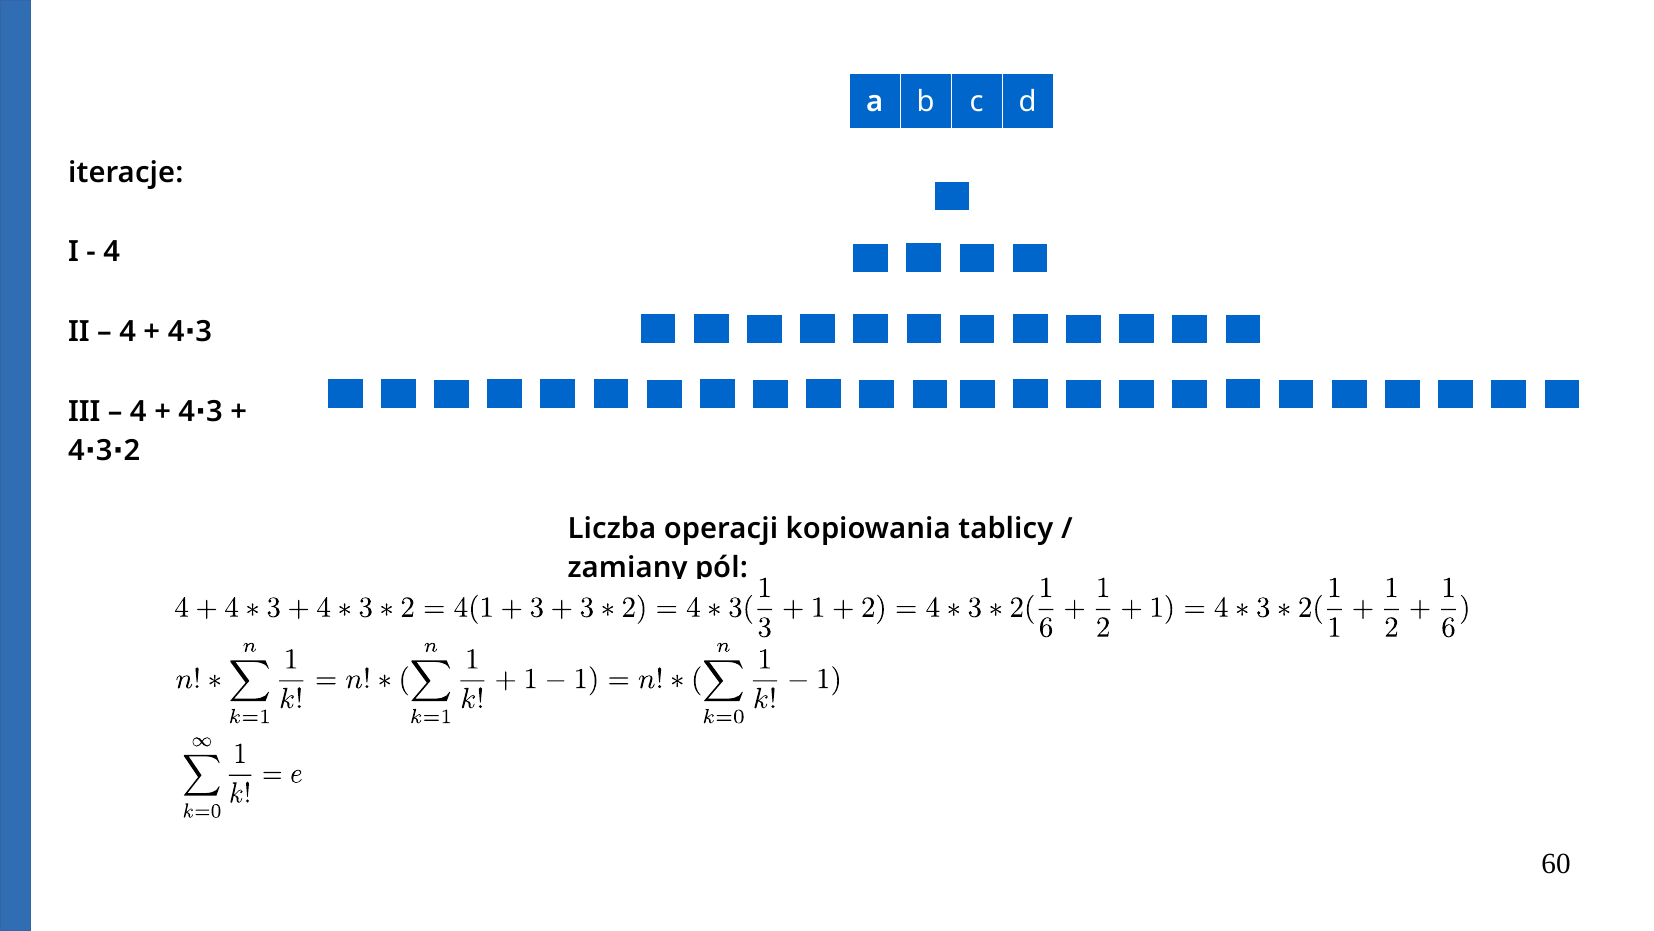

| a | b | c | d |
| --- | --- | --- | --- |
iteracje:
I - 4
II – 4 + 4⋅3
III – 4 + 4⋅3 + 4⋅3⋅2
| |
| --- |
| |
| --- |
| |
| --- |
| |
| --- |
| |
| --- |
| |
| --- |
| |
| --- |
| |
| --- |
| |
| --- |
| |
| --- |
| |
| --- |
| |
| --- |
| |
| --- |
| |
| --- |
| |
| --- |
| |
| --- |
| |
| --- |
| |
| --- |
| |
| --- |
| |
| --- |
| |
| --- |
| |
| --- |
| |
| --- |
| |
| --- |
| |
| --- |
| |
| --- |
| |
| --- |
| |
| --- |
| |
| --- |
| |
| --- |
| |
| --- |
| |
| --- |
| |
| --- |
| |
| --- |
| |
| --- |
| |
| --- |
| |
| --- |
| |
| --- |
| |
| --- |
| |
| --- |
| |
| --- |
Liczba operacji kopiowania tablicy / zamiany pól:
60